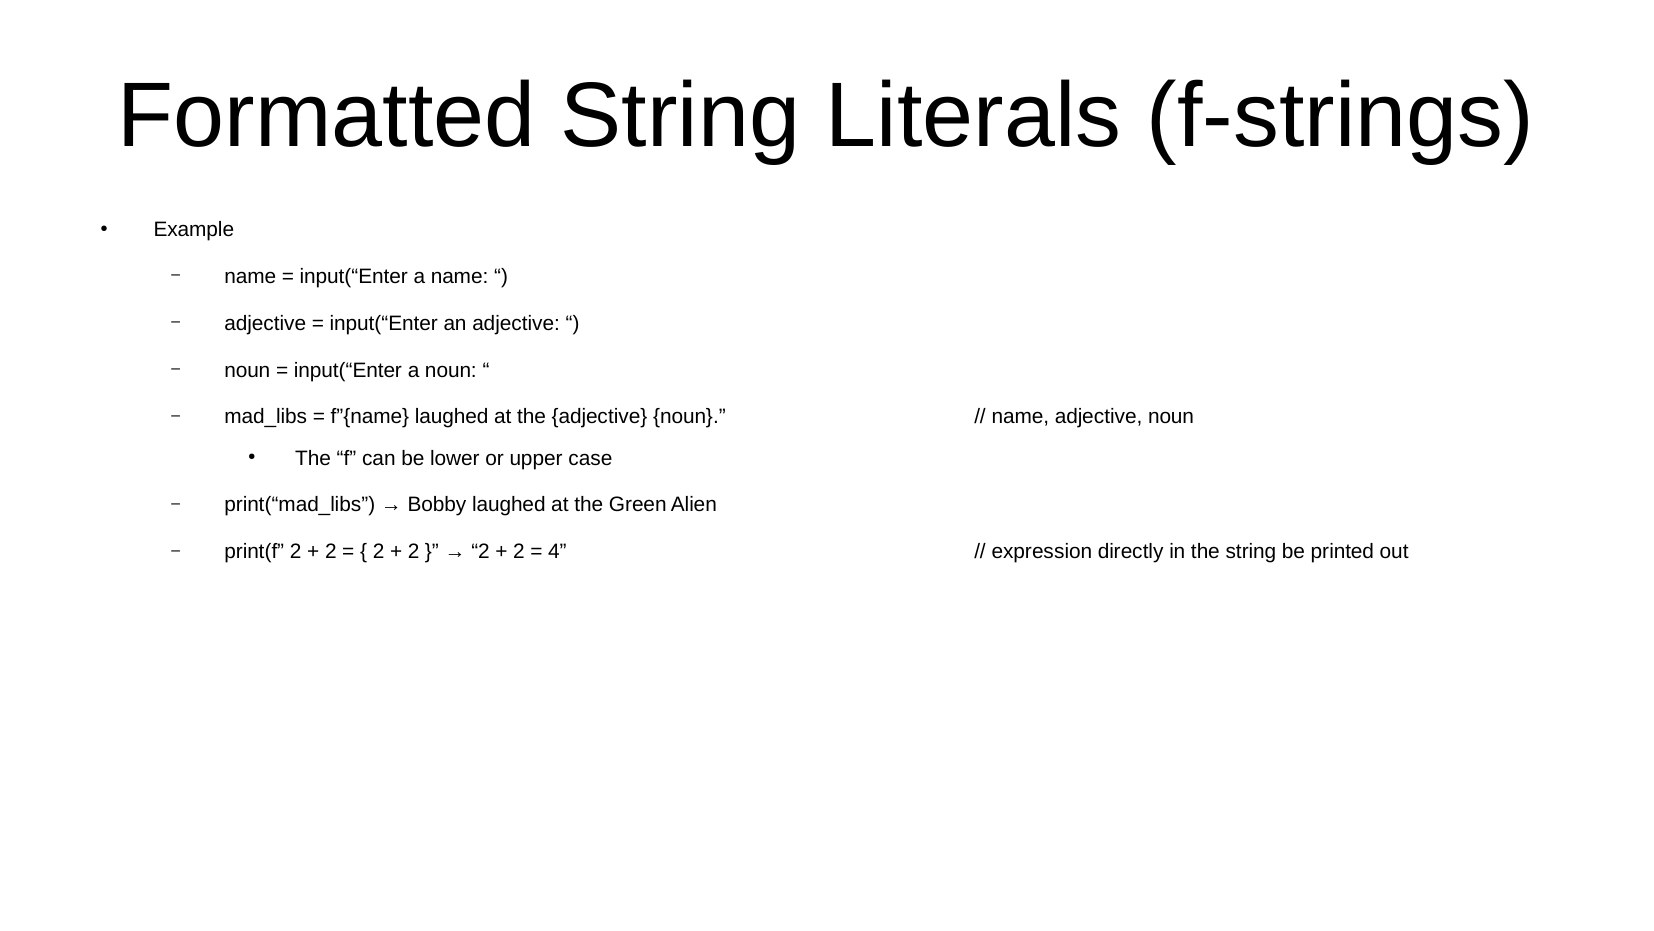

# Formatted String Literals (f-strings)
Example
name = input(“Enter a name: “)
adjective = input(“Enter an adjective: “)
noun = input(“Enter a noun: “
mad_libs = f”{name} laughed at the {adjective} {noun}.” 				// name, adjective, noun
The “f” can be lower or upper case
print(“mad_libs”) → Bobby laughed at the Green Alien
print(f” 2 + 2 = { 2 + 2 }” → “2 + 2 = 4”						// expression directly in the string be printed out